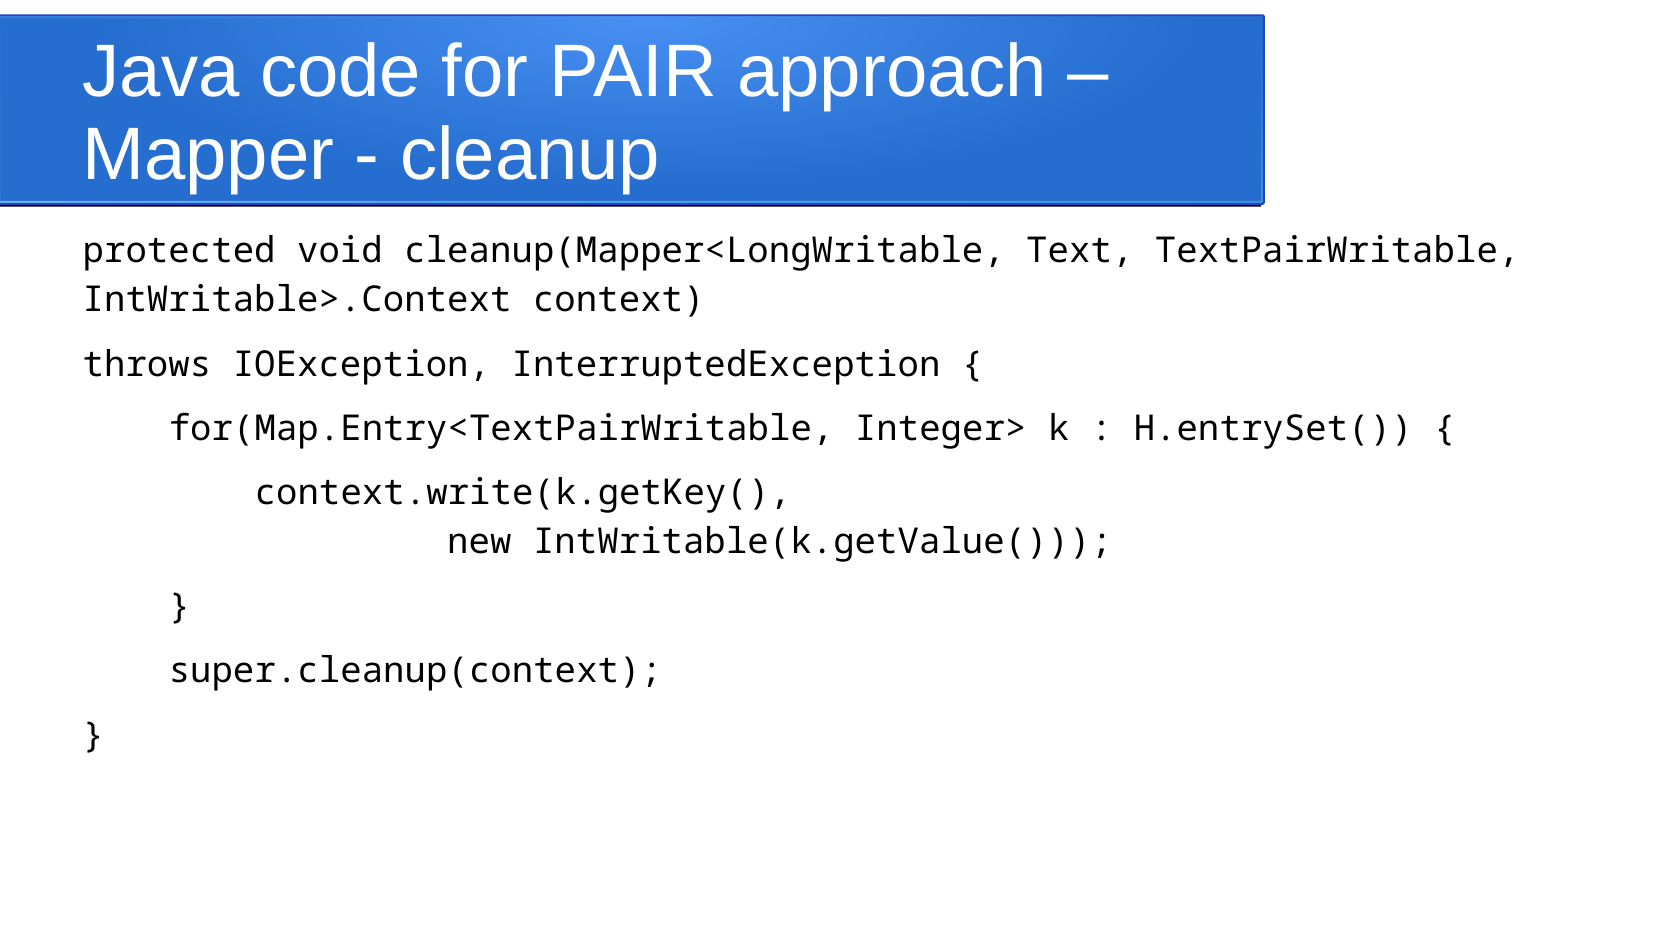

# Java code for PAIR approach – Mapper - cleanup
protected void cleanup(Mapper<LongWritable, Text, TextPairWritable, IntWritable>.Context context)
throws IOException, InterruptedException {
 for(Map.Entry<TextPairWritable, Integer> k : H.entrySet()) {
 context.write(k.getKey(), new IntWritable(k.getValue()));
 }
 super.cleanup(context);
}